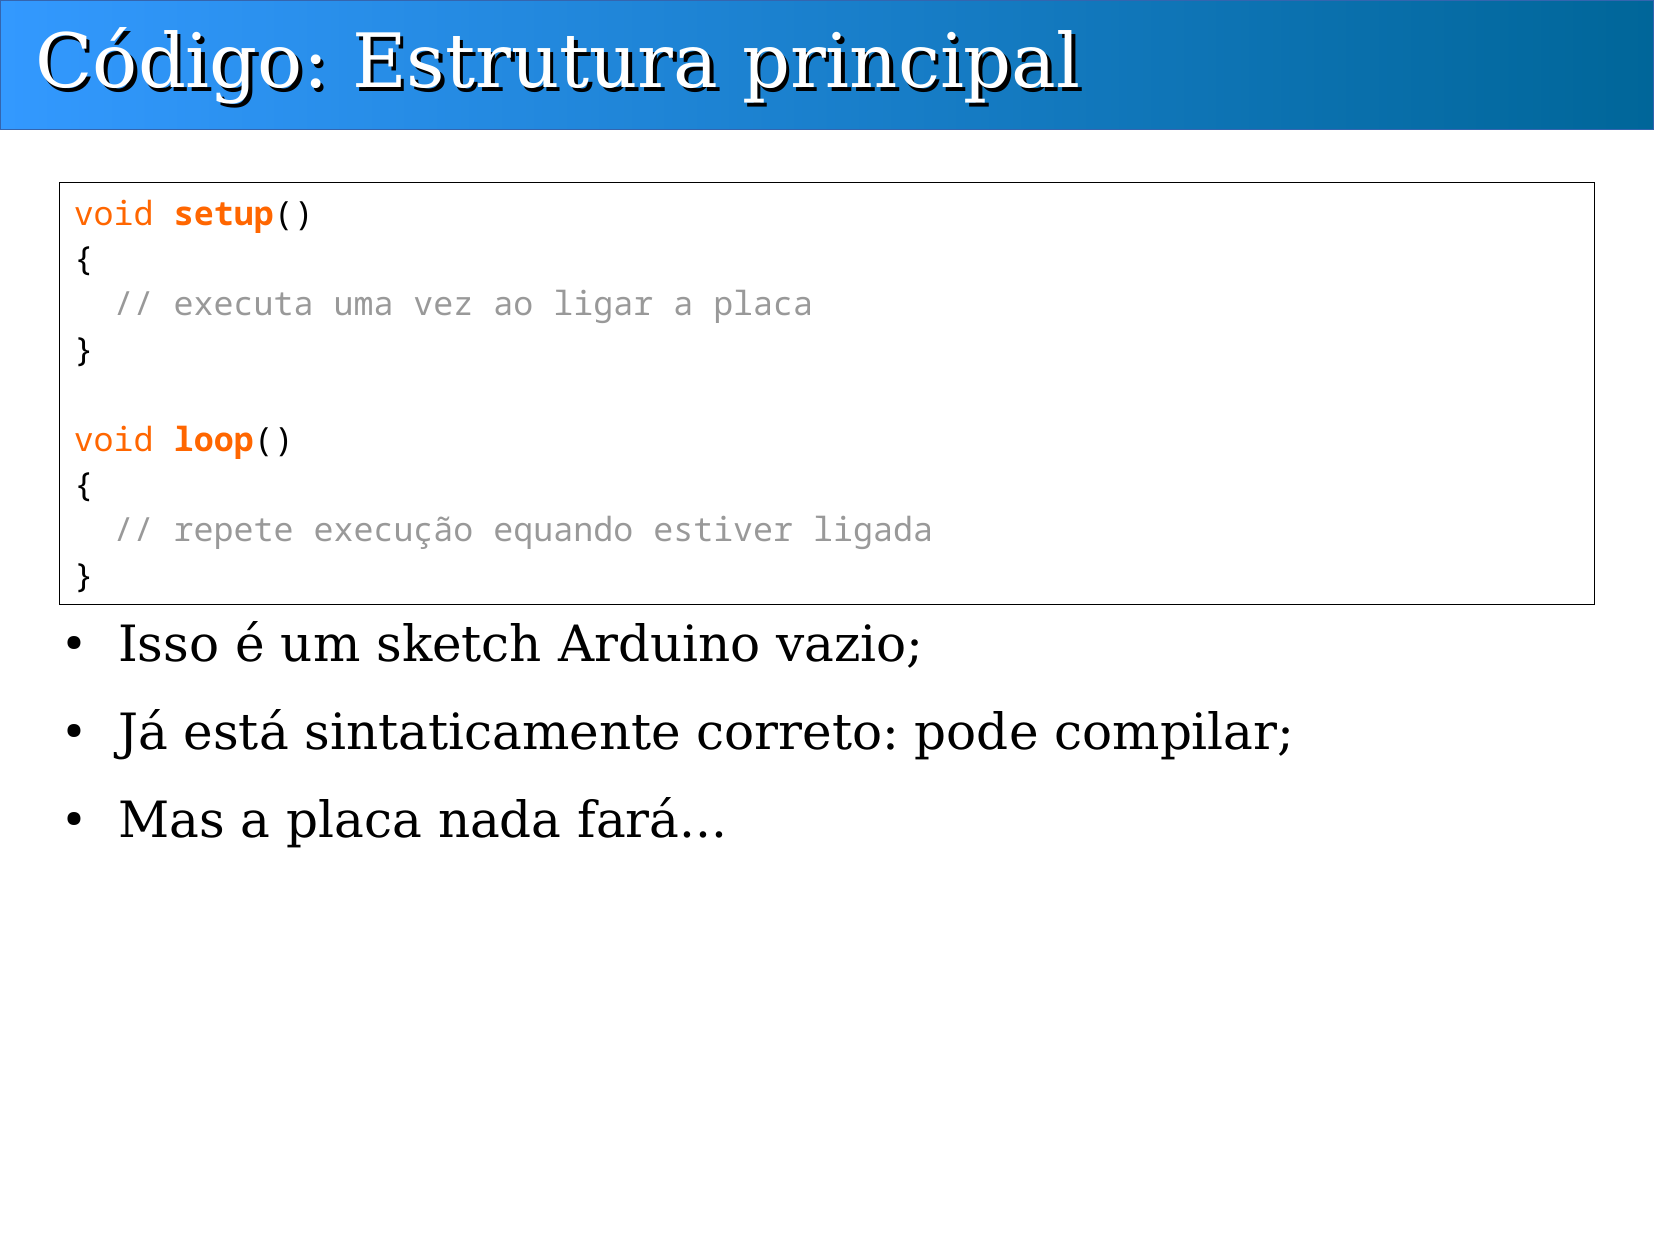

# Código: Estrutura principal
void setup()
{
 // executa uma vez ao ligar a placa
}
void loop()
{
 // repete execução equando estiver ligada
}
Isso é um sketch Arduino vazio;
Já está sintaticamente correto: pode compilar;
Mas a placa nada fará...